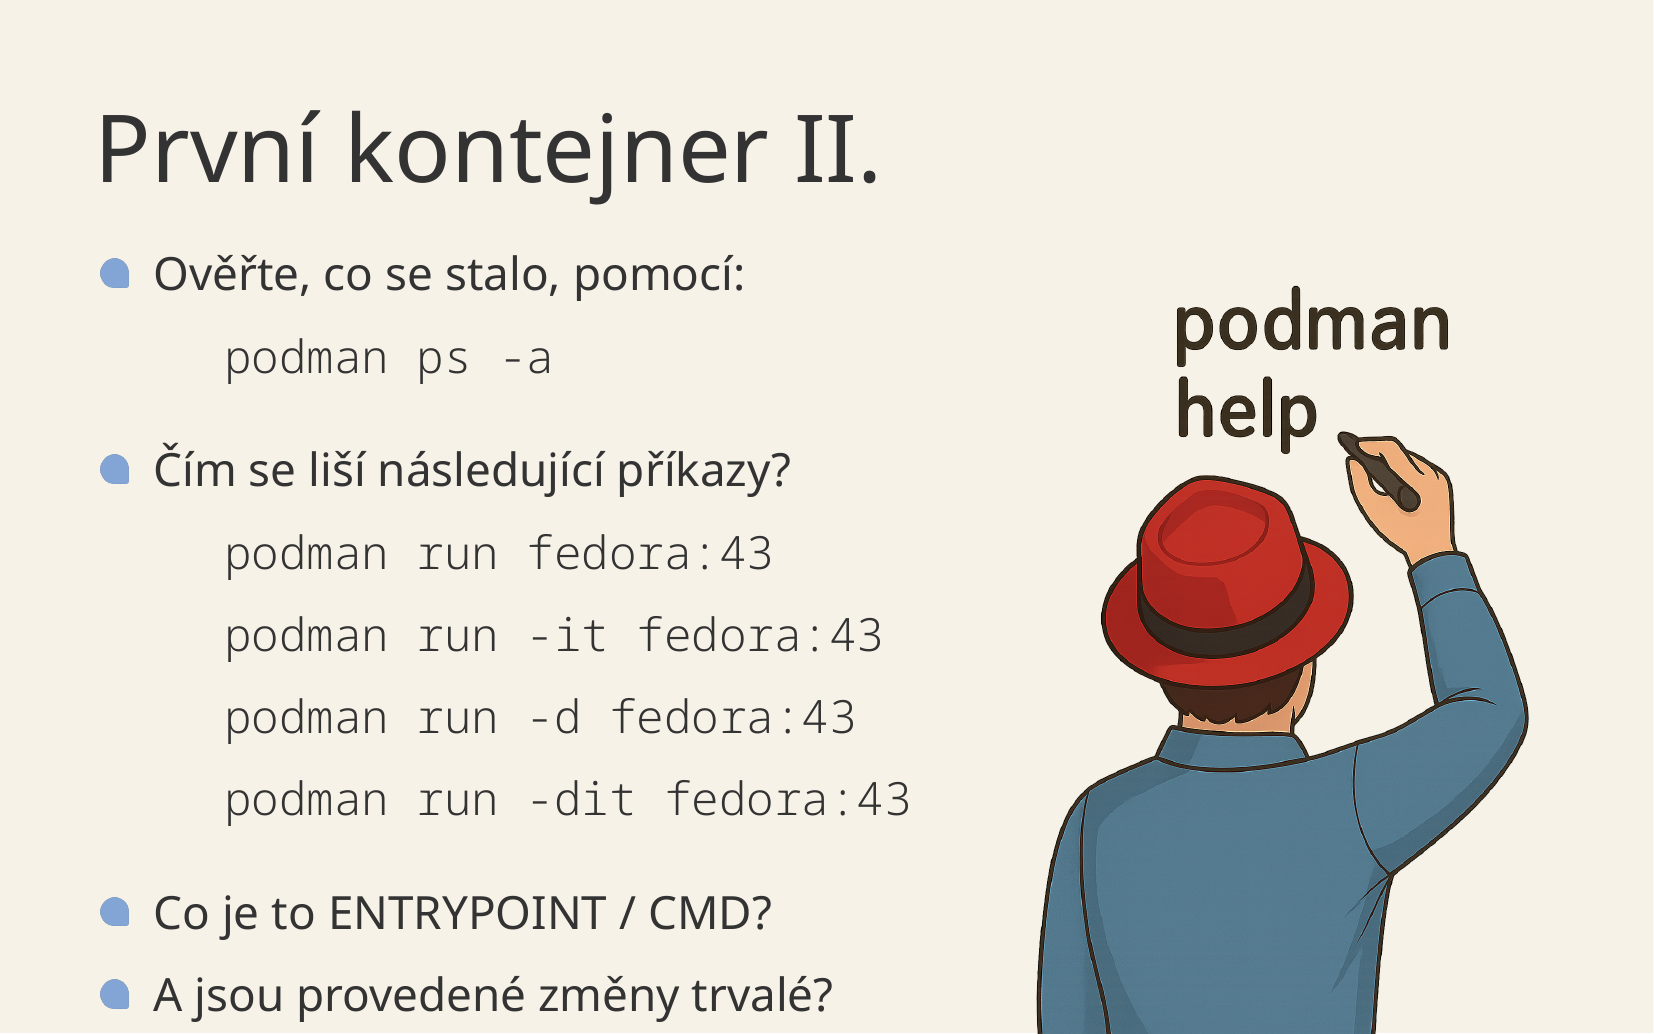

První kontejner II.
# Ověřte, co se stalo, pomocí:
podman ps -a
Čím se liší následující příkazy?
podman run fedora:43
podman run -it fedora:43
podman run -d fedora:43
podman run -dit fedora:43
Co je to ENTRYPOINT / CMD?
A jsou provedené změny trvalé?